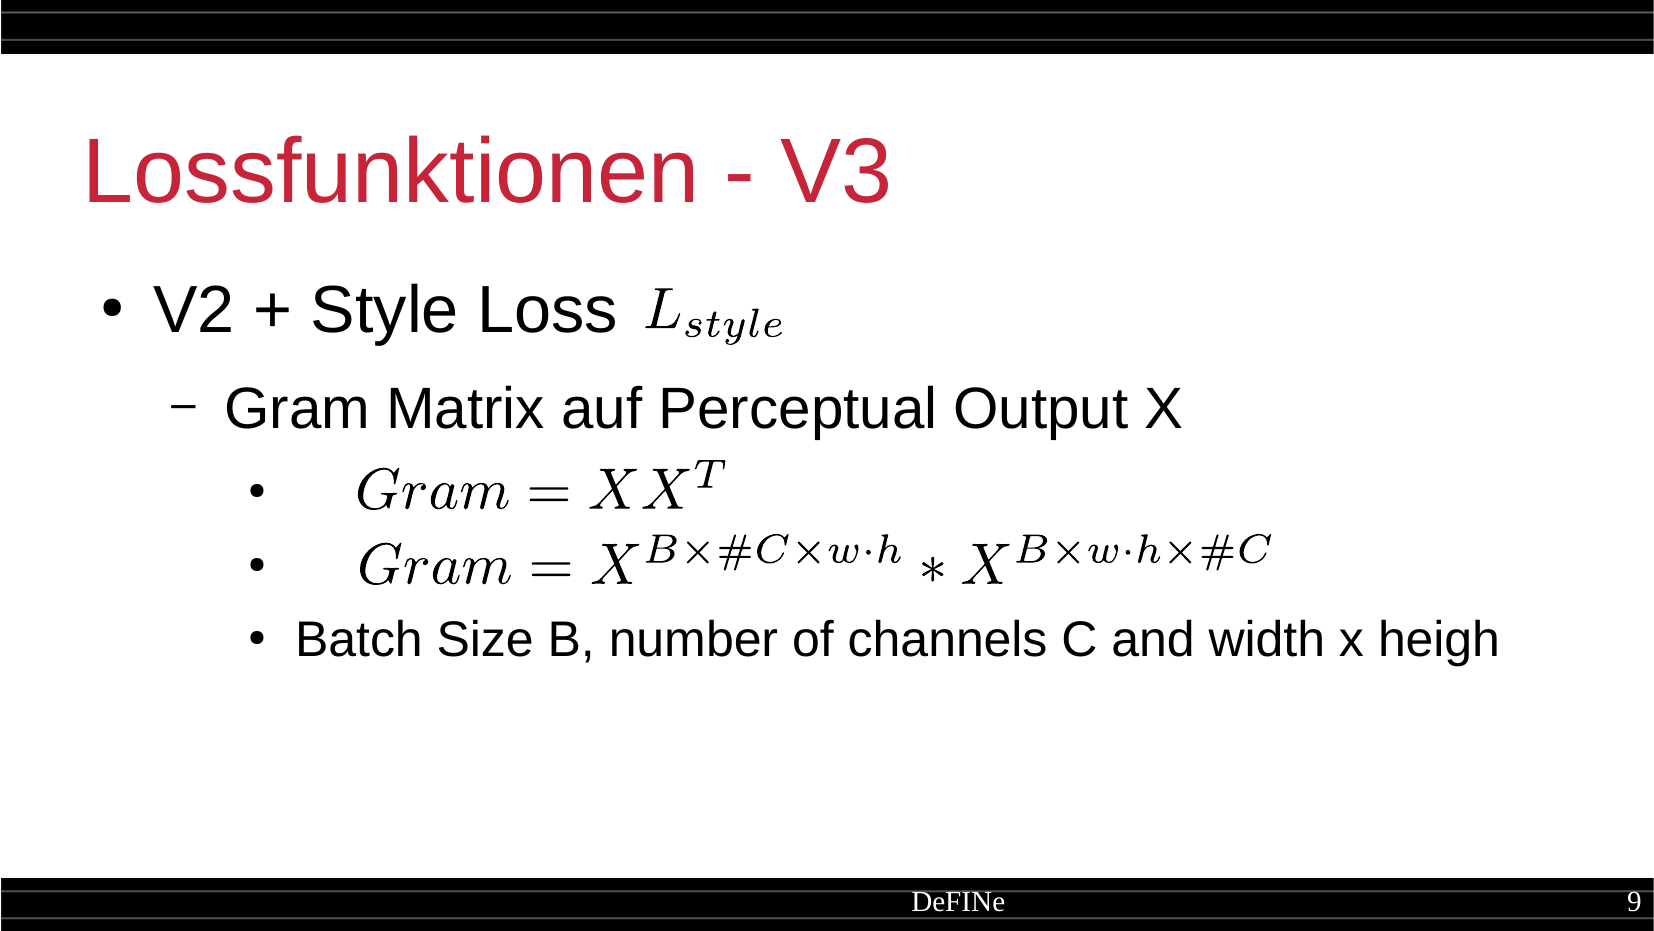

# Lossfunktionen - V3
V2 + Style Loss
Gram Matrix auf Perceptual Output X
Batch Size B, number of channels C and width x heigh